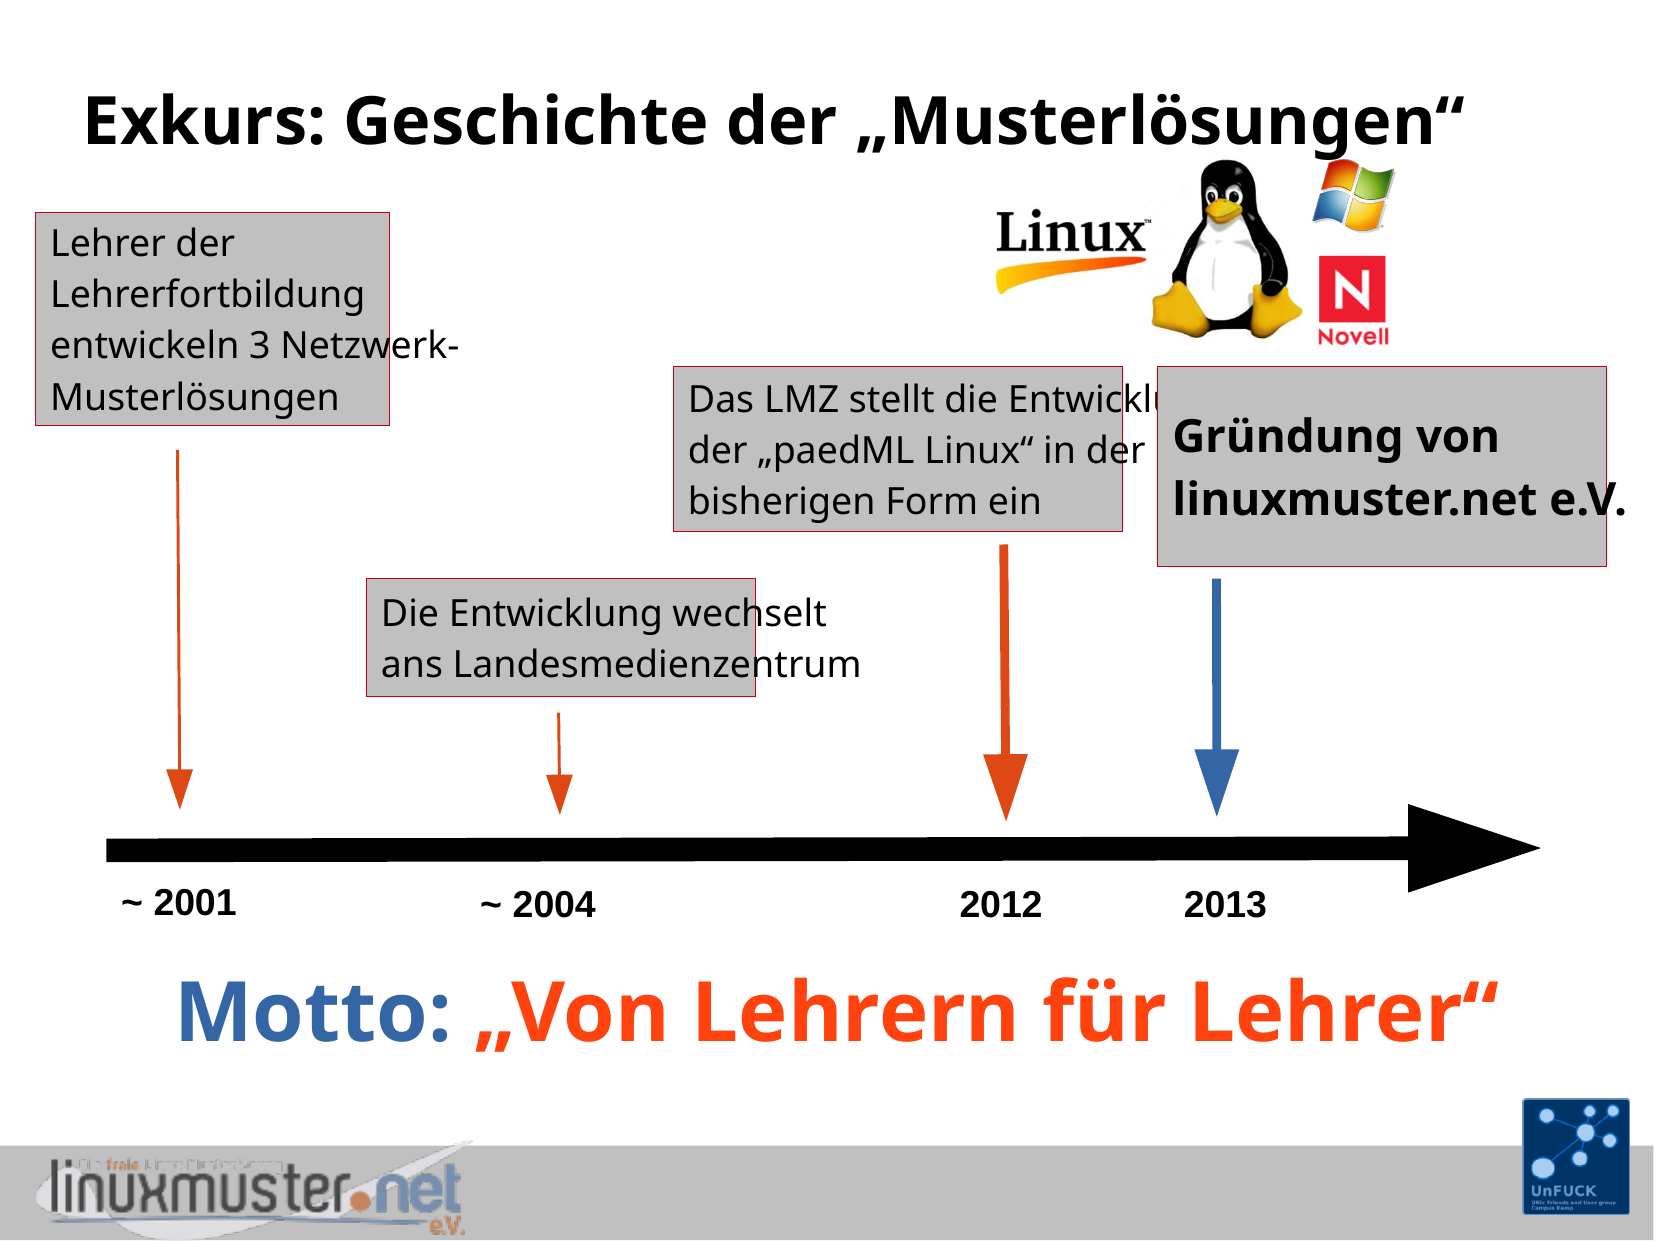

# Exkurs: Geschichte der „Musterlösungen“
Lehrer der
Lehrerfortbildung
entwickeln 3 Netzwerk-
Musterlösungen
Das LMZ stellt die Entwicklung
der „paedML Linux“ in der
bisherigen Form ein
Gründung von
linuxmuster.net e.V.
Die Entwicklung wechselt
ans Landesmedienzentrum
~ 2001
~ 2004
2012
2013
Motto: „Von Lehrern für Lehrer“